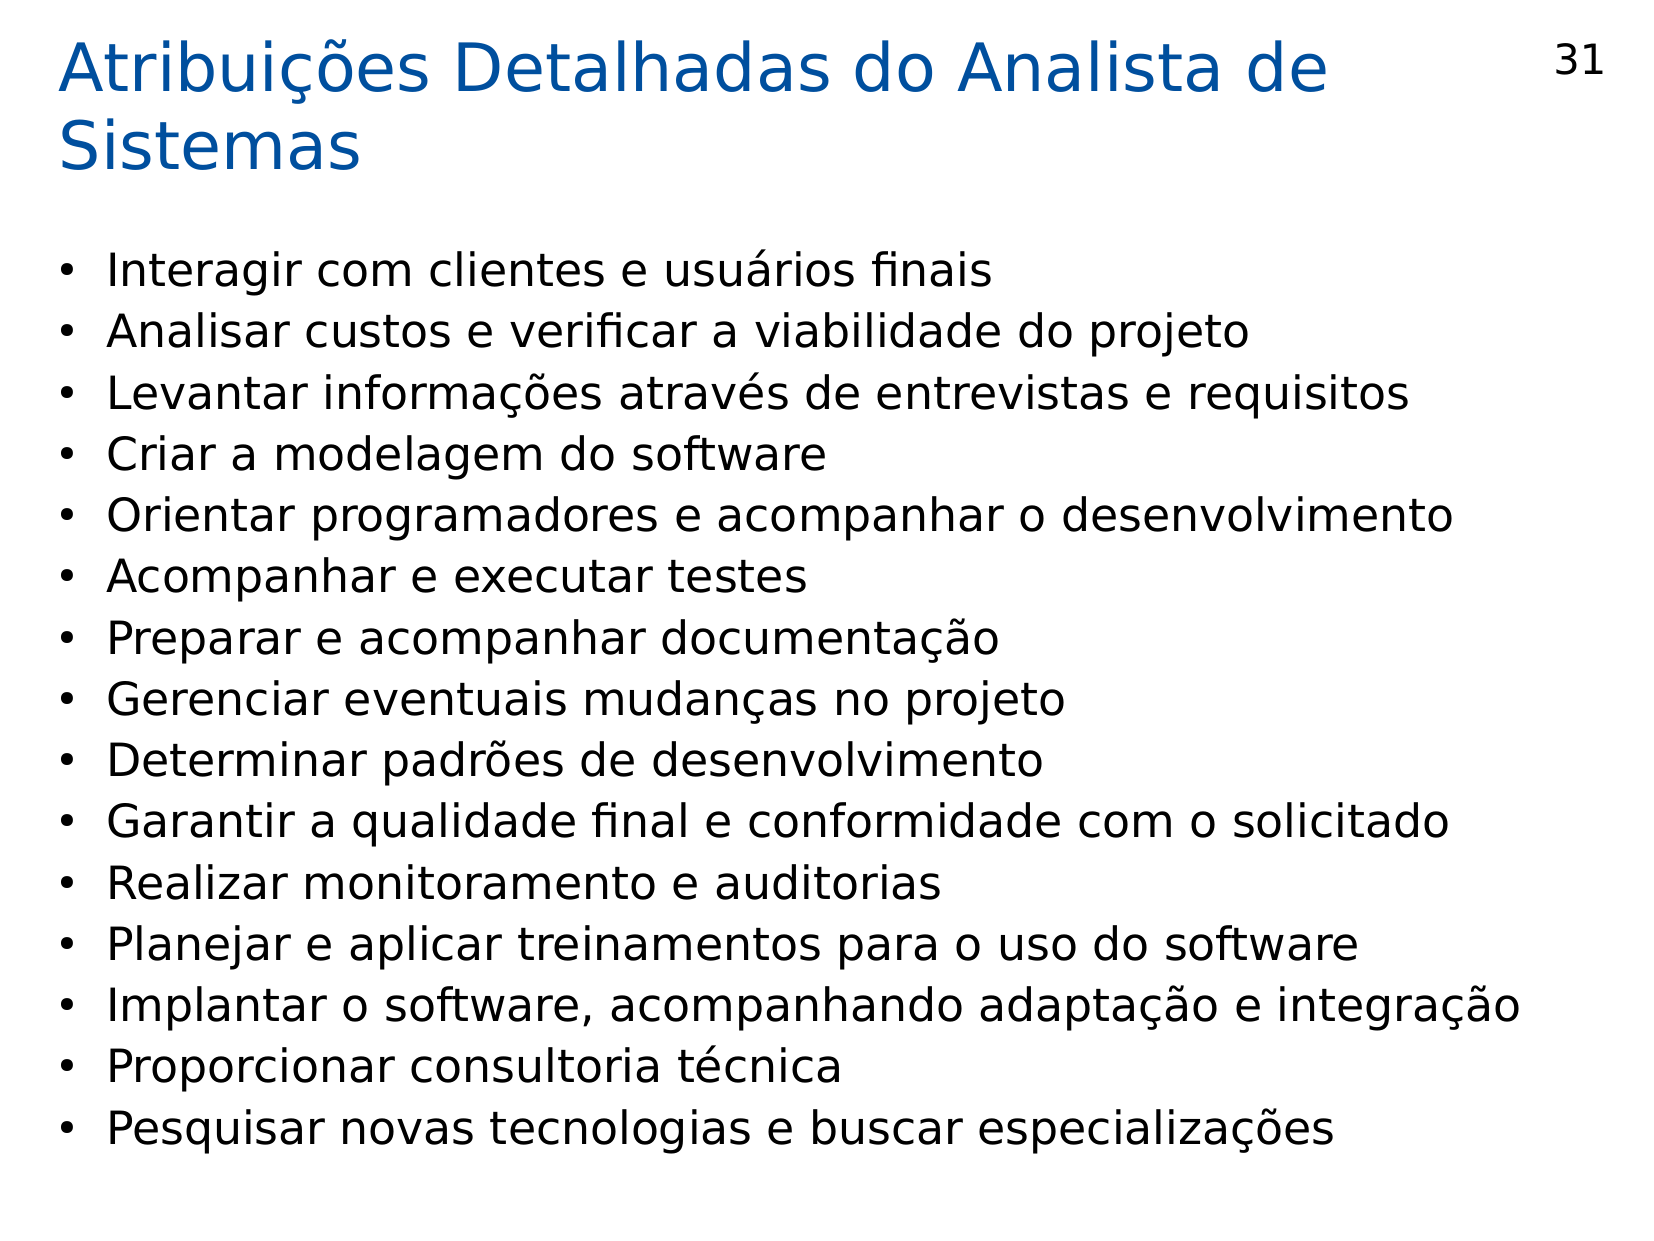

# Atribuições Detalhadas do Analista de Sistemas
31
Interagir com clientes e usuários finais
Analisar custos e verificar a viabilidade do projeto
Levantar informações através de entrevistas e requisitos
Criar a modelagem do software
Orientar programadores e acompanhar o desenvolvimento
Acompanhar e executar testes
Preparar e acompanhar documentação
Gerenciar eventuais mudanças no projeto
Determinar padrões de desenvolvimento
Garantir a qualidade final e conformidade com o solicitado
Realizar monitoramento e auditorias
Planejar e aplicar treinamentos para o uso do software
Implantar o software, acompanhando adaptação e integração
Proporcionar consultoria técnica
Pesquisar novas tecnologias e buscar especializações